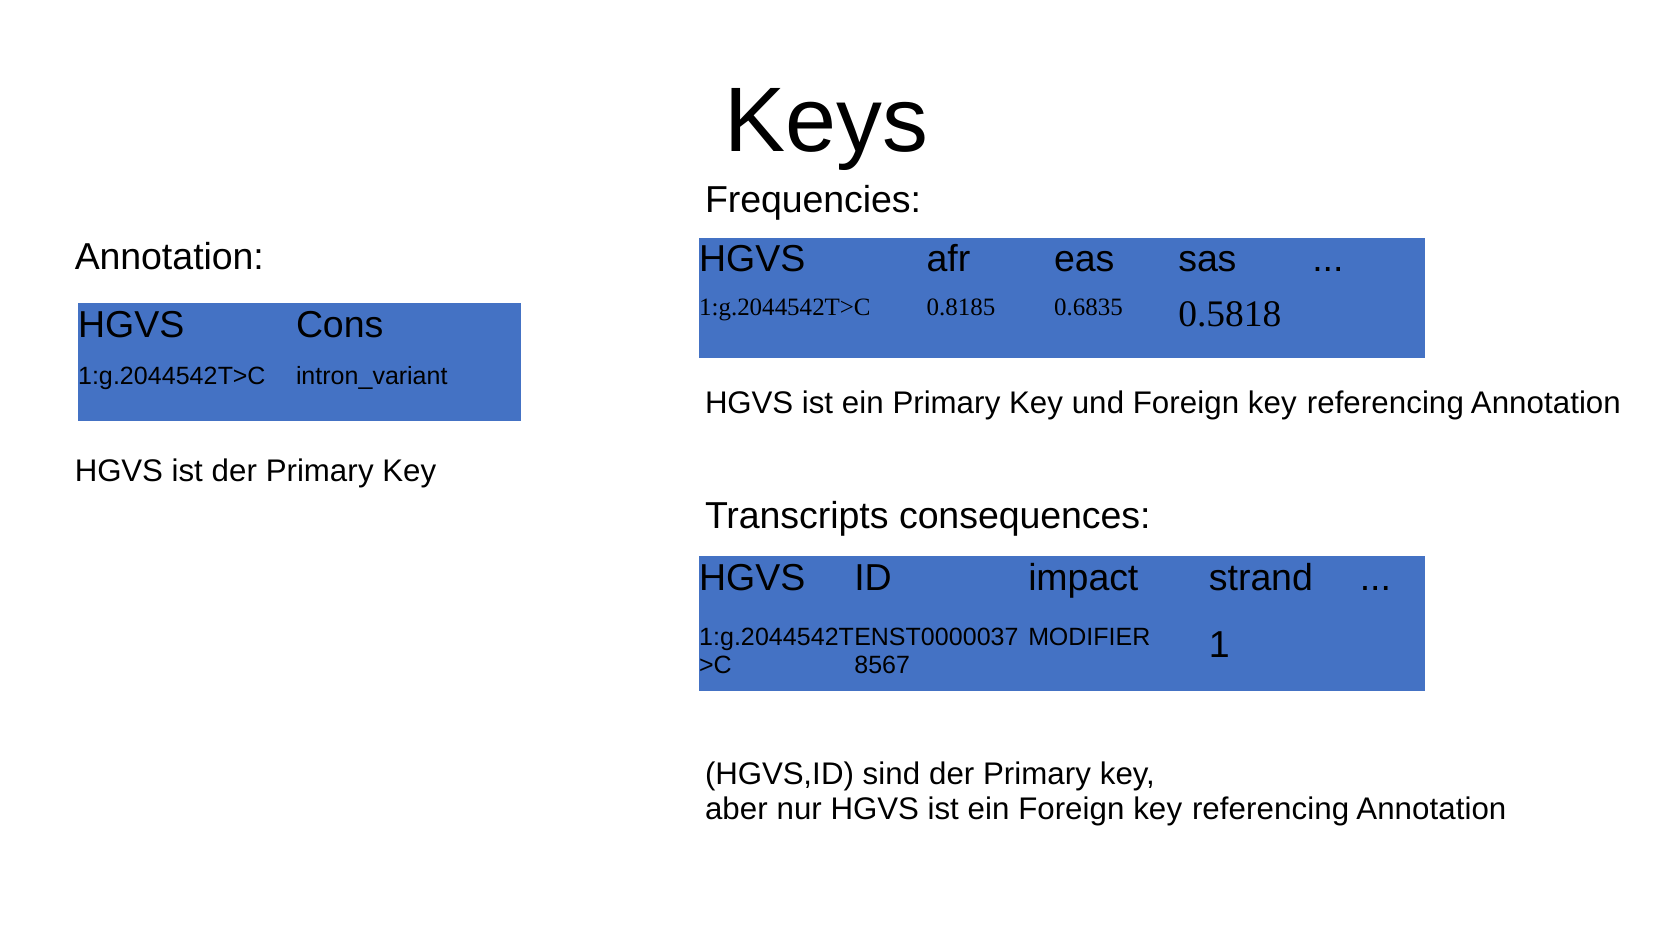

# Keys
Frequencies:
Annotation:
| HGVS | afr | eas | sas | ... |
| --- | --- | --- | --- | --- |
| 1:g.2044542T>C | 0.8185 | 0.6835 | 0.5818 | |
| HGVS | Cons |
| --- | --- |
| 1:g.2044542T>C | intron\_variant |
HGVS ist ein Primary Key und Foreign key referencing Annotation
HGVS ist der Primary Key
Transcripts consequences:
| HGVS | ID | impact | strand | ... |
| --- | --- | --- | --- | --- |
| 1:g.2044542T>C | ENST00000378567 | MODIFIER | 1 | |
(HGVS,ID) sind der Primary key,
aber nur HGVS ist ein Foreign key referencing Annotation